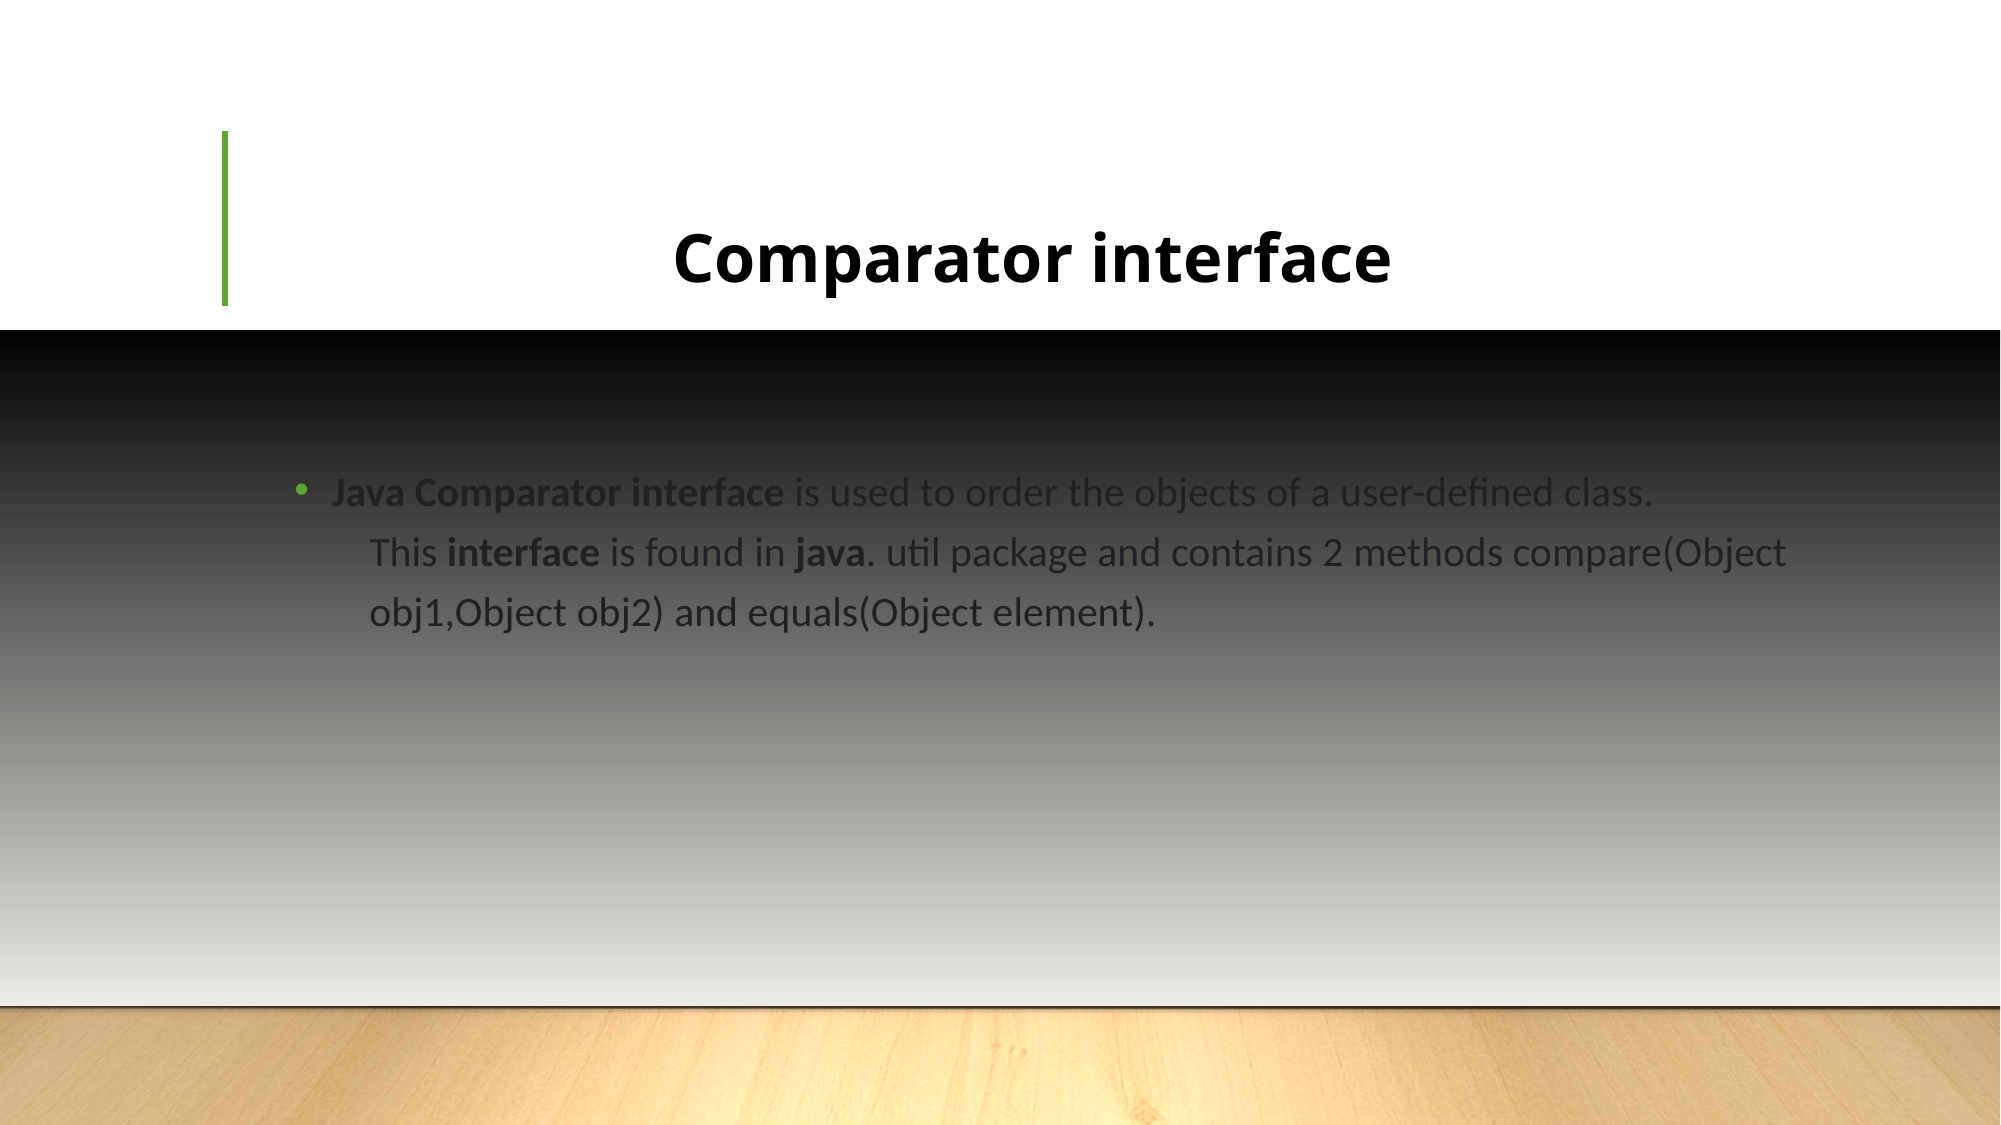

# Comparator interface
Java Comparator interface is used to order the objects of a user-defined class. This interface is found in java. util package and contains 2 methods compare(Object obj1,Object obj2) and equals(Object element).